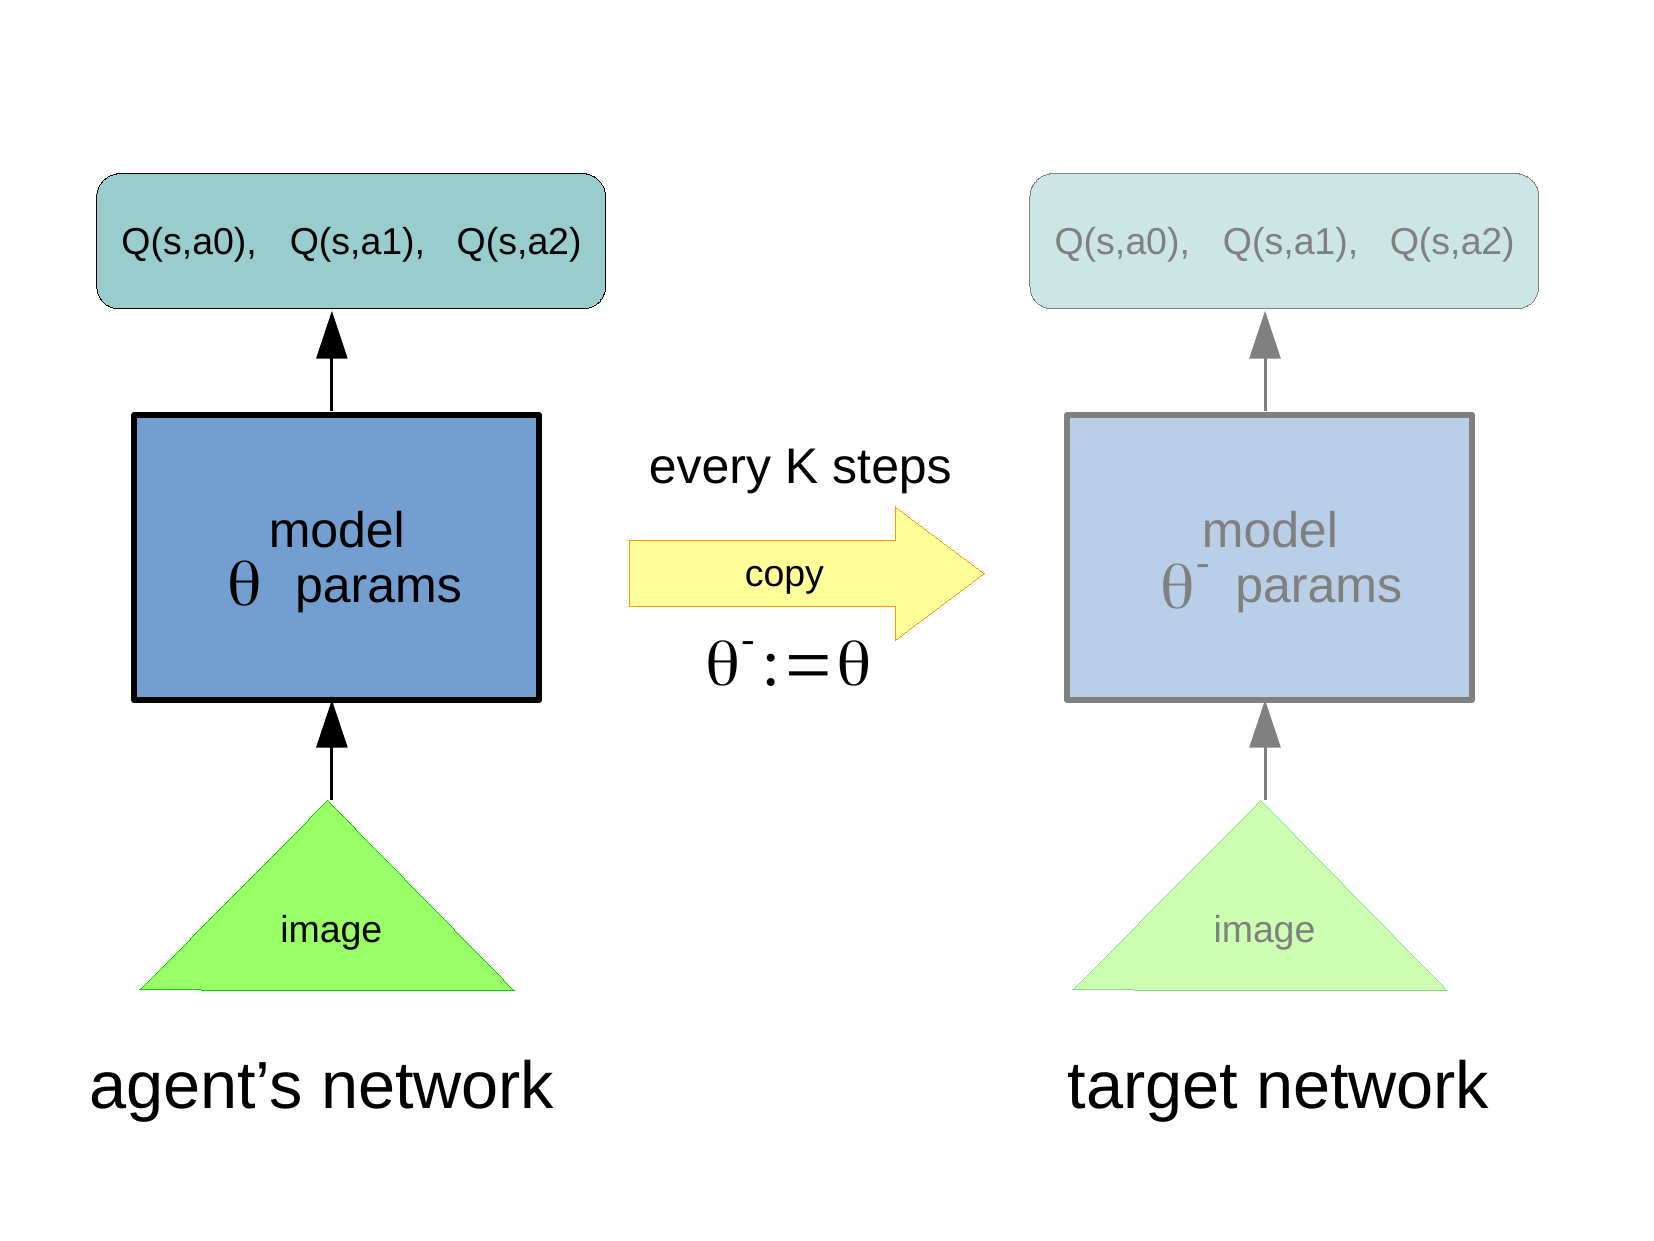

Q(s,a0),
Q(s,a0),
Q(s,a1),
Q(s,a2)
Q(s,a1),
Q(s,a2)
every K steps
model
 params
model
 params
copy
image
image
# agent’s network
target network